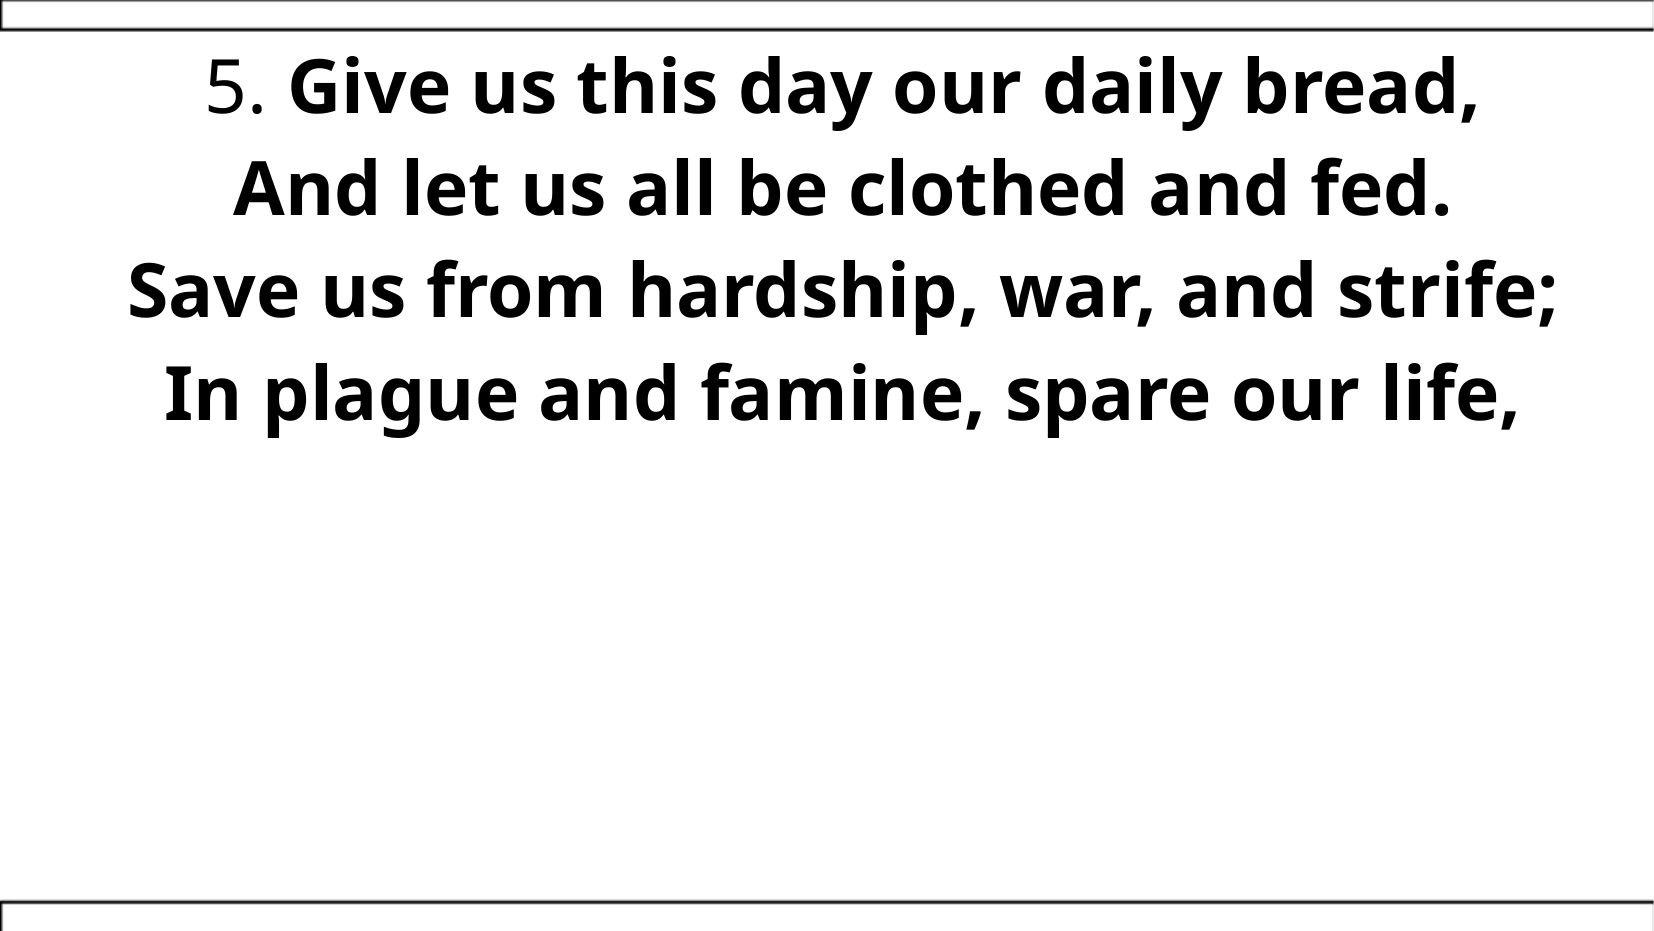

5. Give us this day our daily bread,
And let us all be clothed and fed.
Save us from hardship, war, and strife;
In plague and famine, spare our life,